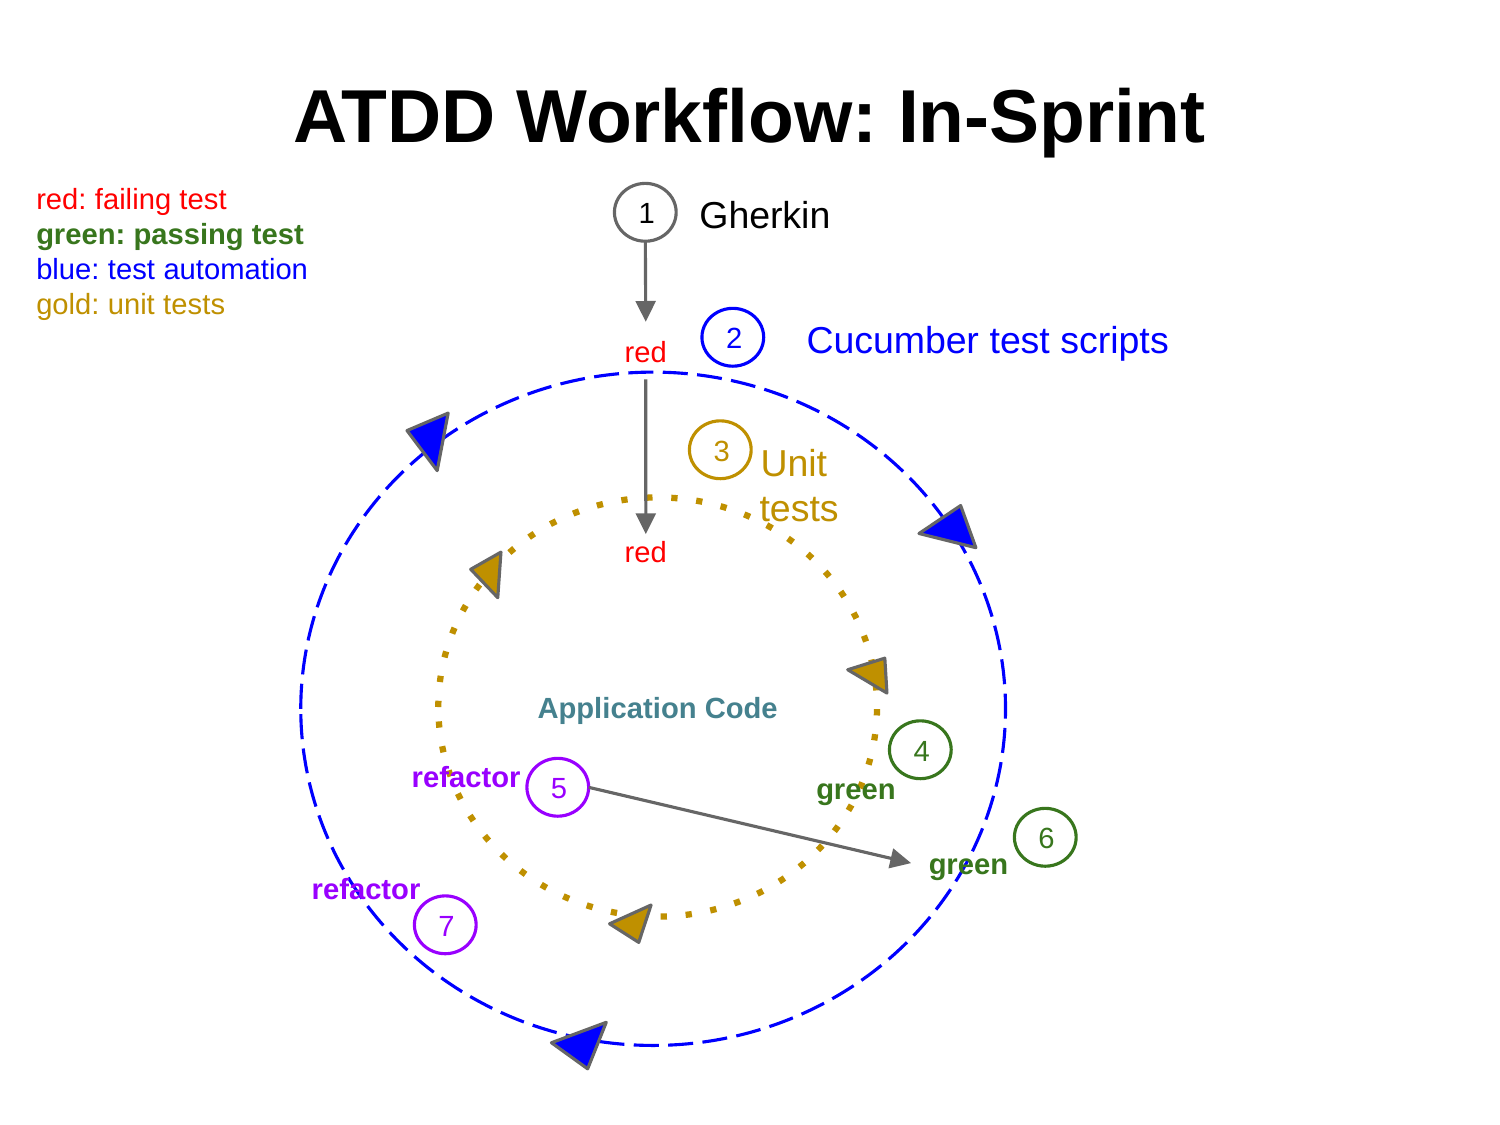

# ATDD Workflow: In-Sprint
red: failing test
green: passing test
blue: test automation
gold: unit tests
1
Gherkin
2
Cucumber test scripts
red
3
Unit
tests
Application Code
red
4
refactor
5
green
6
green
refactor
7